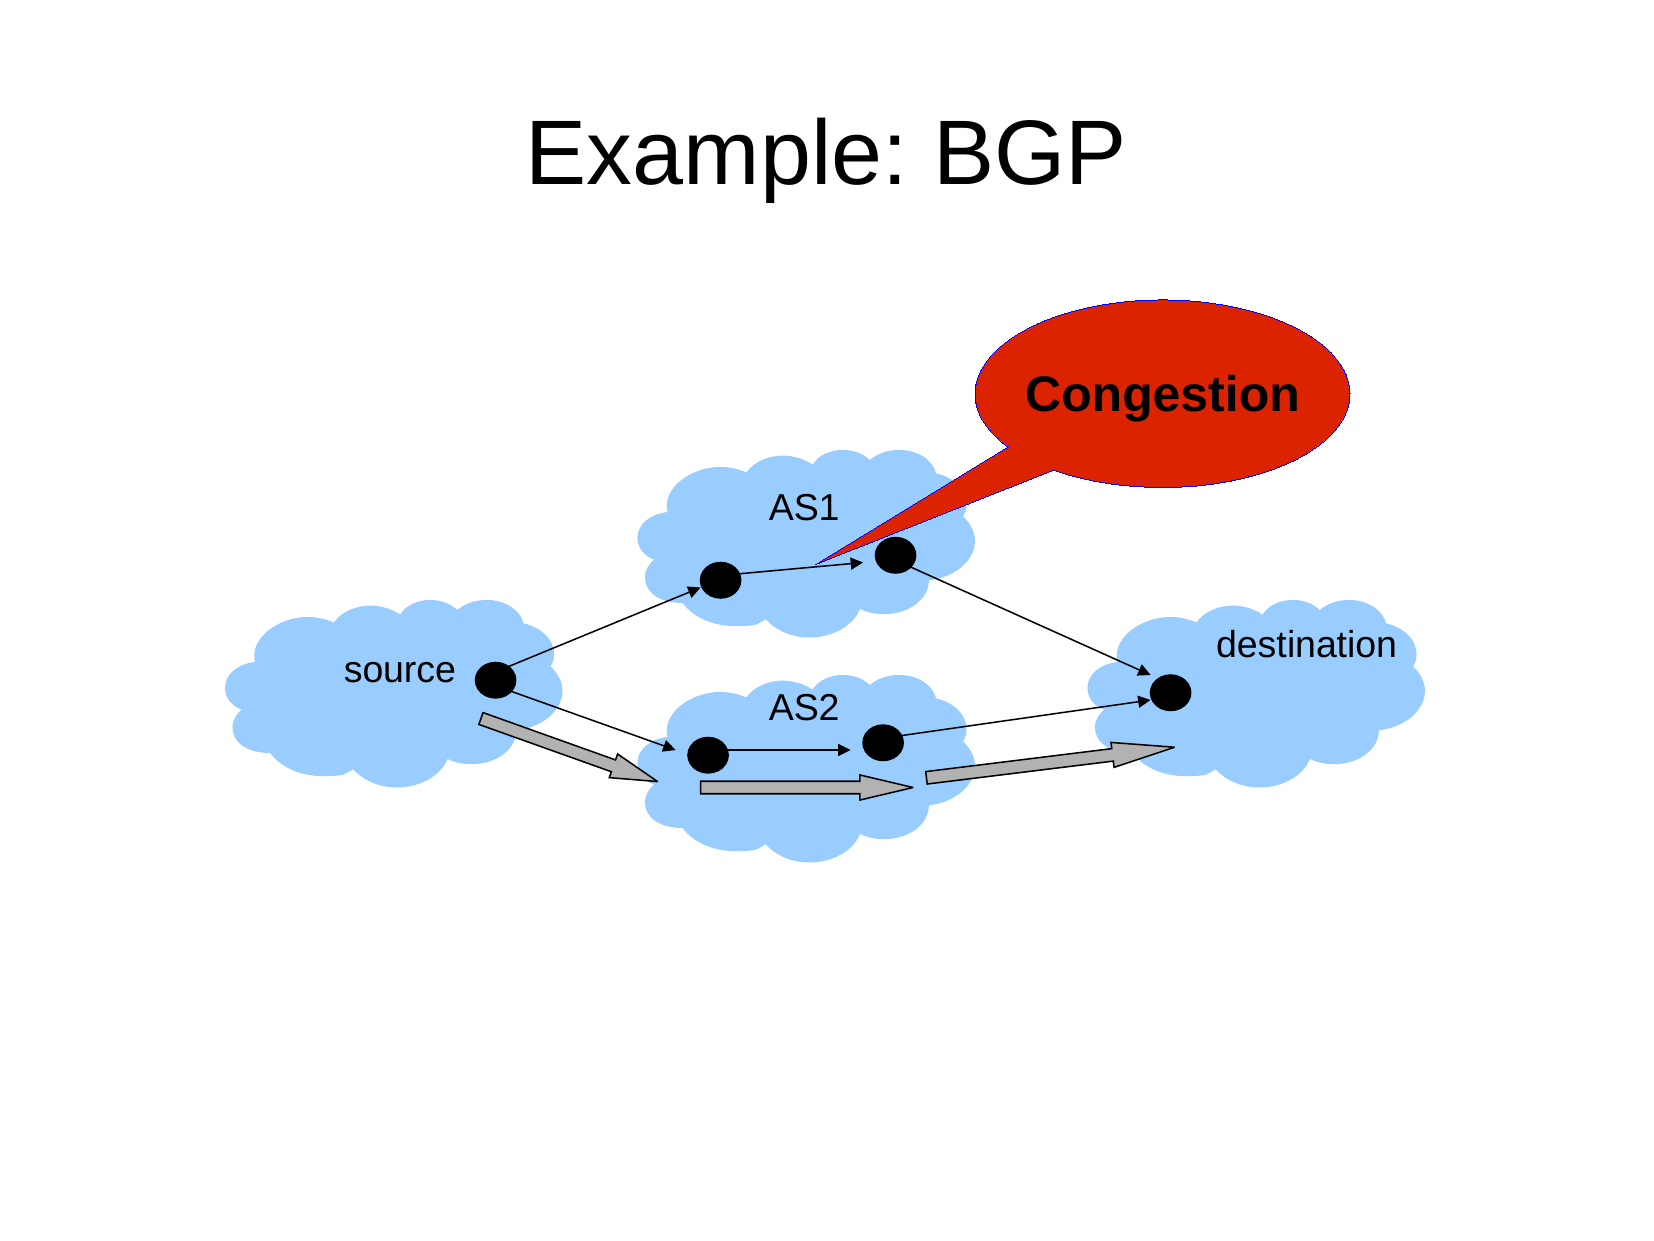

# Example: BGP
Congestion
AS1
destination
source
AS2